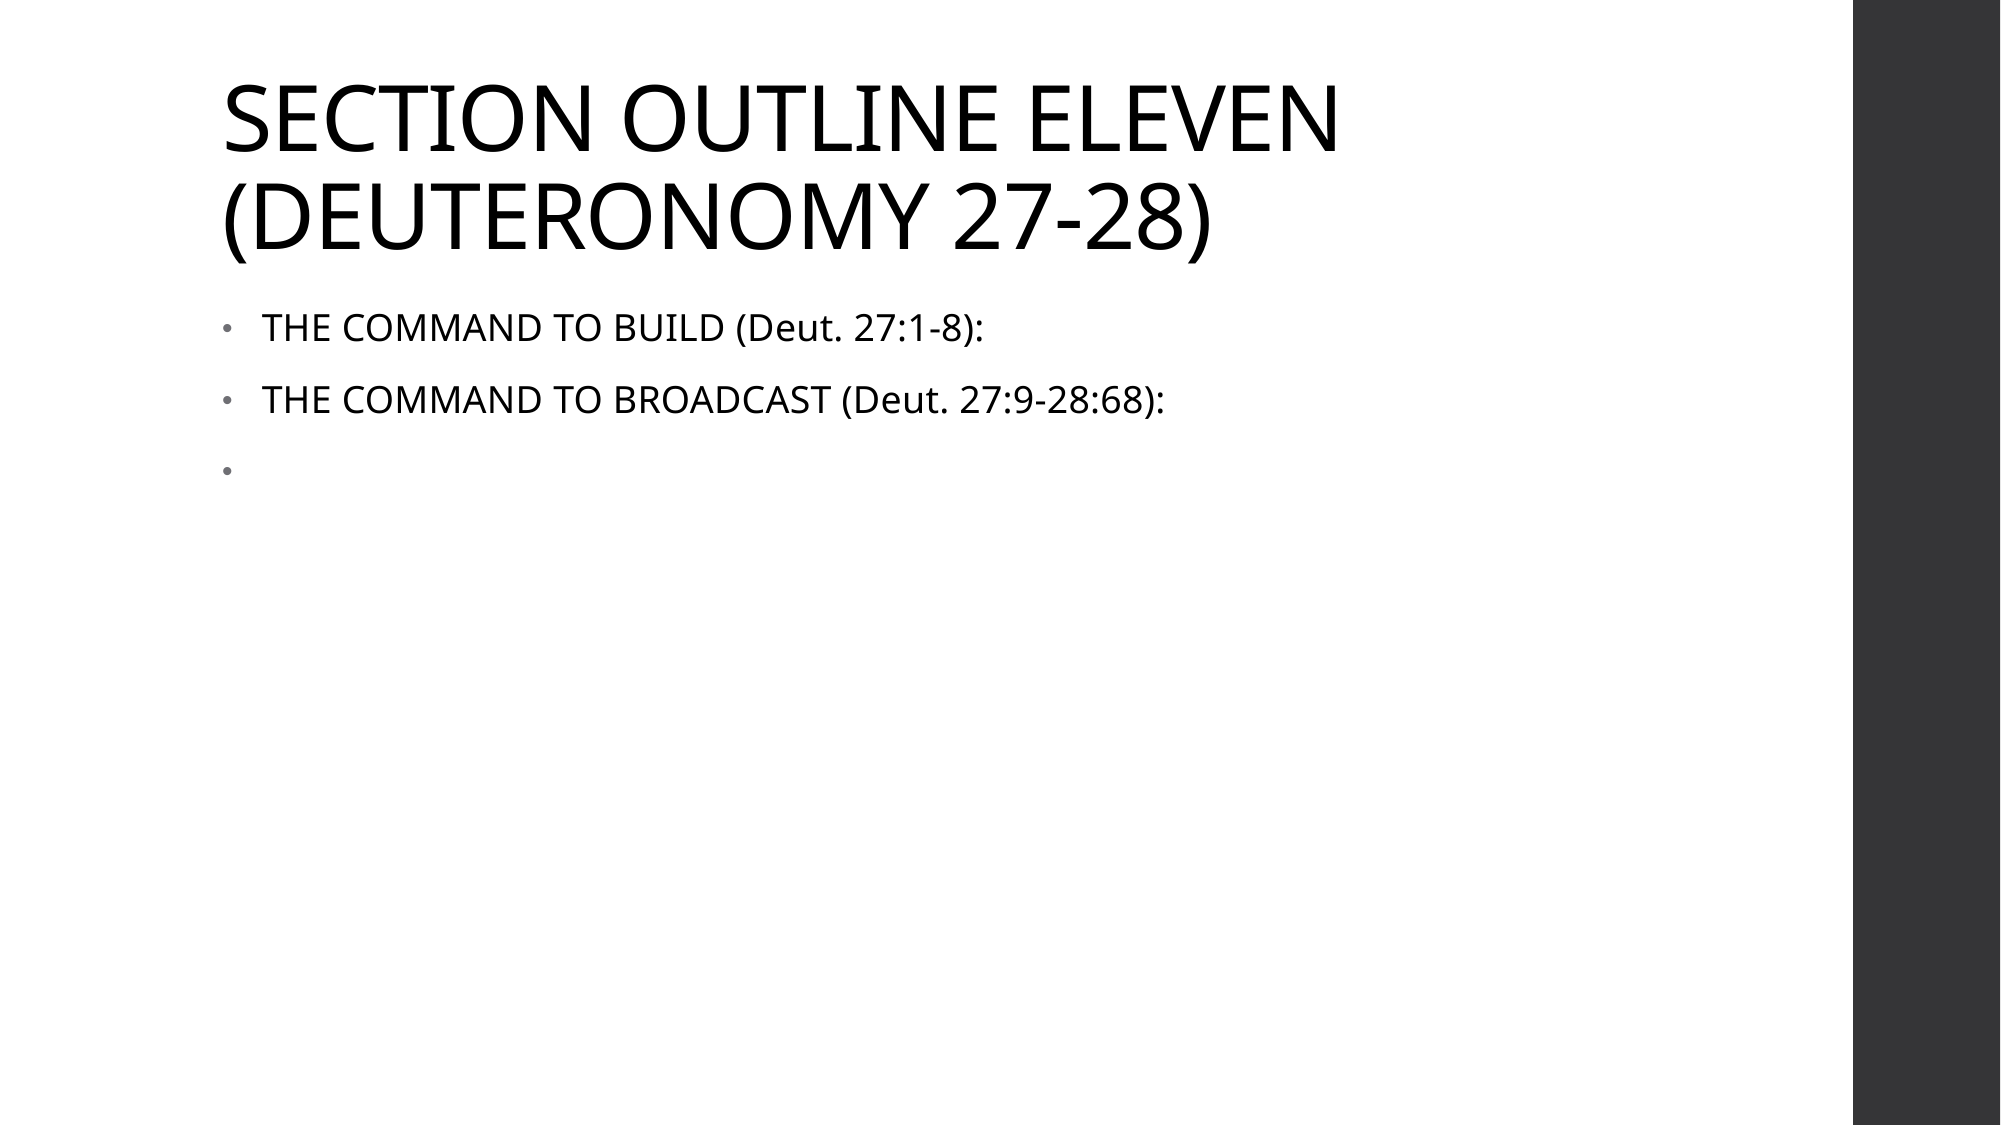

# SECTION OUTLINE ELEVEN (DEUTERONOMY 27-28)
 THE COMMAND TO BUILD (Deut. 27:1-8):
 THE COMMAND TO BROADCAST (Deut. 27:9-28:68):